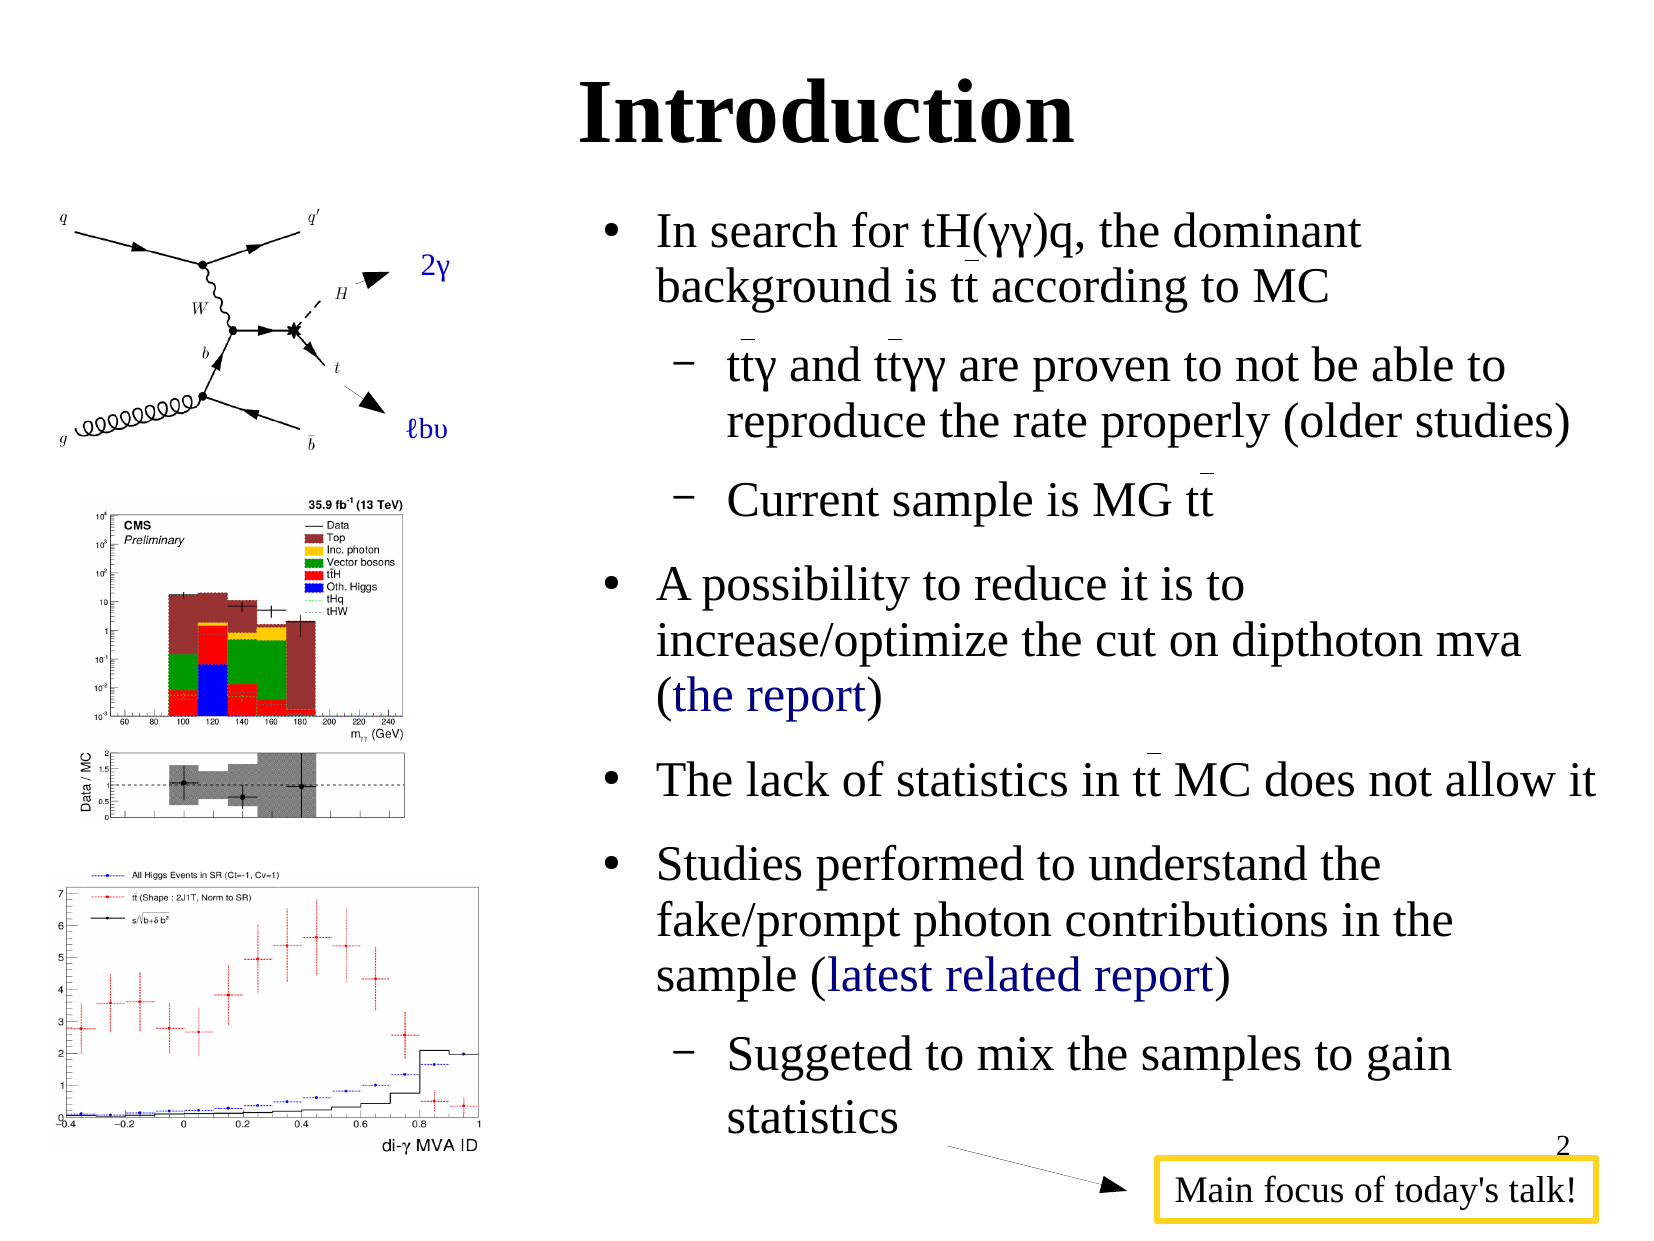

# Introduction
In search for tH(γγ)q, the dominant background is tt according to MC
ttγ and ttγγ are proven to not be able to reproduce the rate properly (older studies)
Current sample is MG tt
A possibility to reduce it is to increase/optimize the cut on dipthoton mva
(the report)
The lack of statistics in tt MC does not allow it
Studies performed to understand the fake/prompt photon contributions in the sample (latest related report)
Suggeted to mix the samples to gain statistics
2γ
ℓbυ
2
Main focus of today's talk!